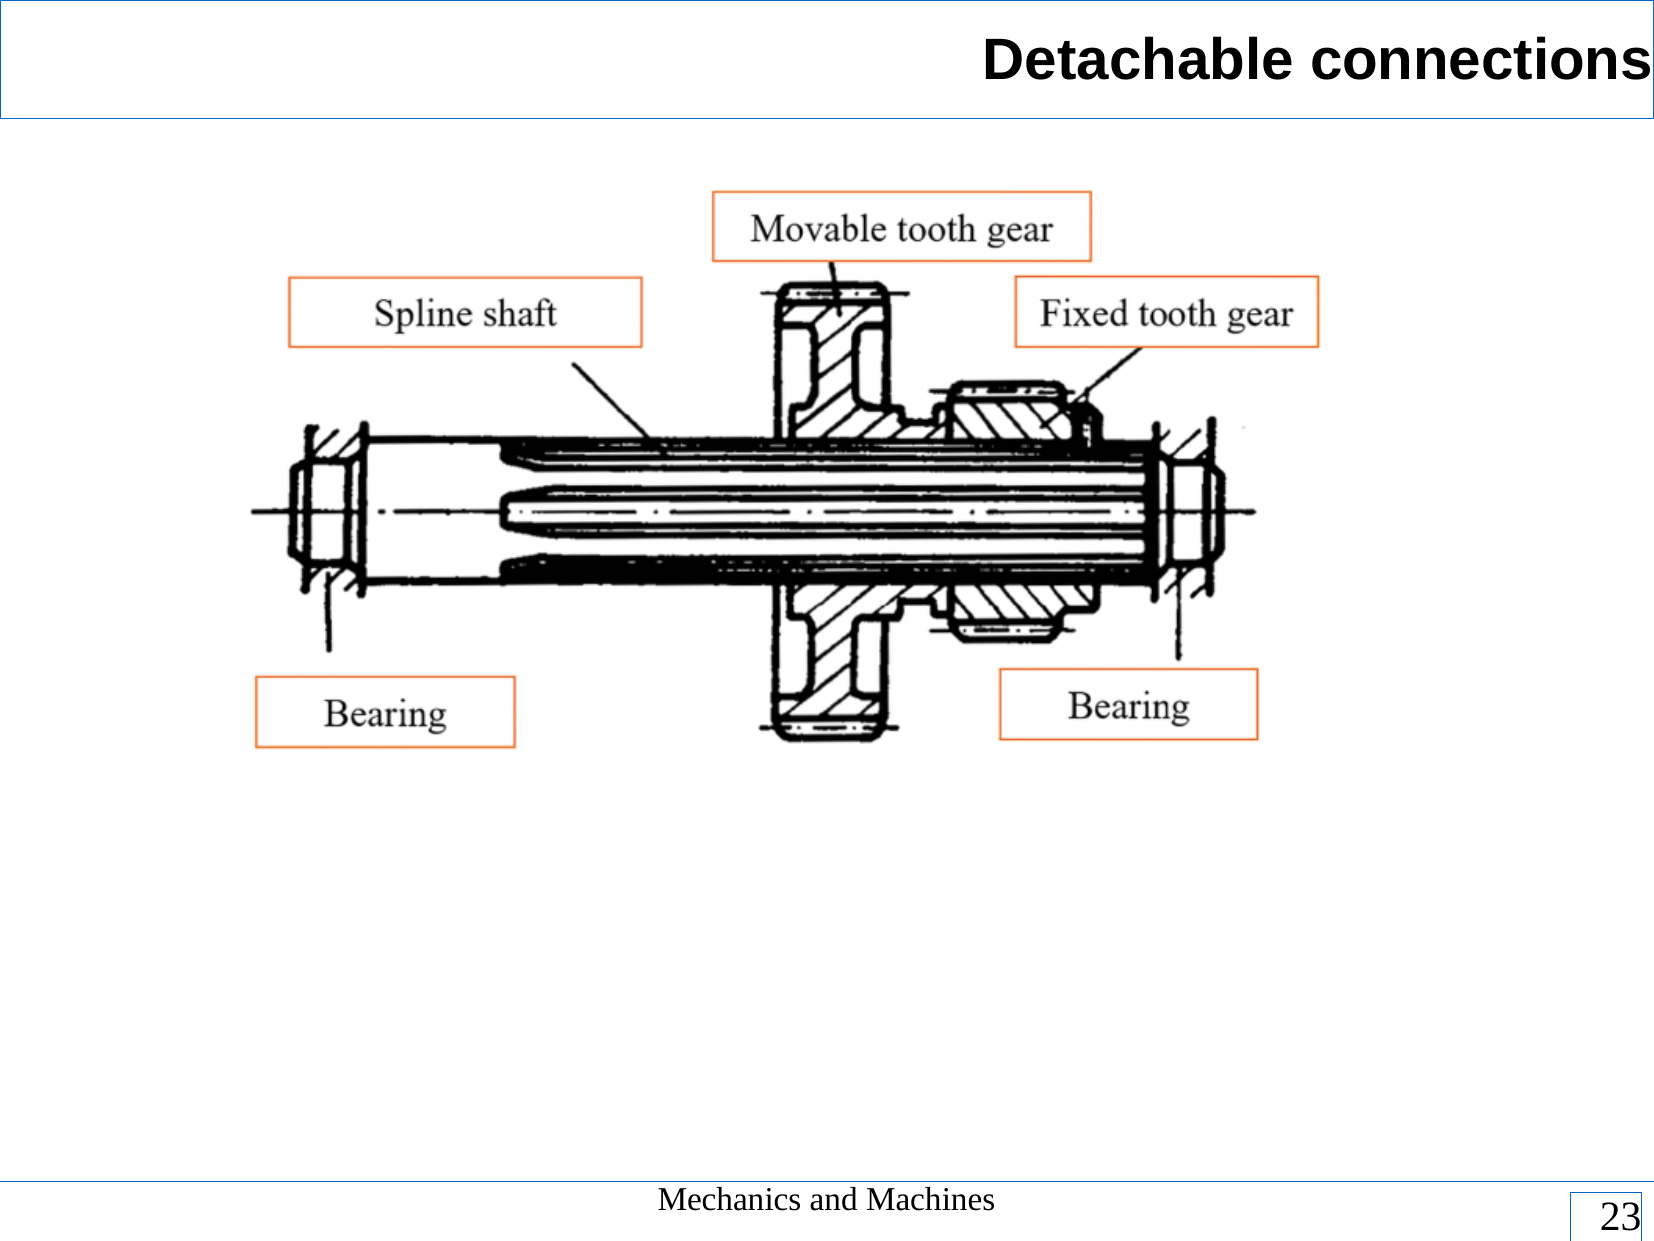

# Detachable connections
Mechanics and Machines
23